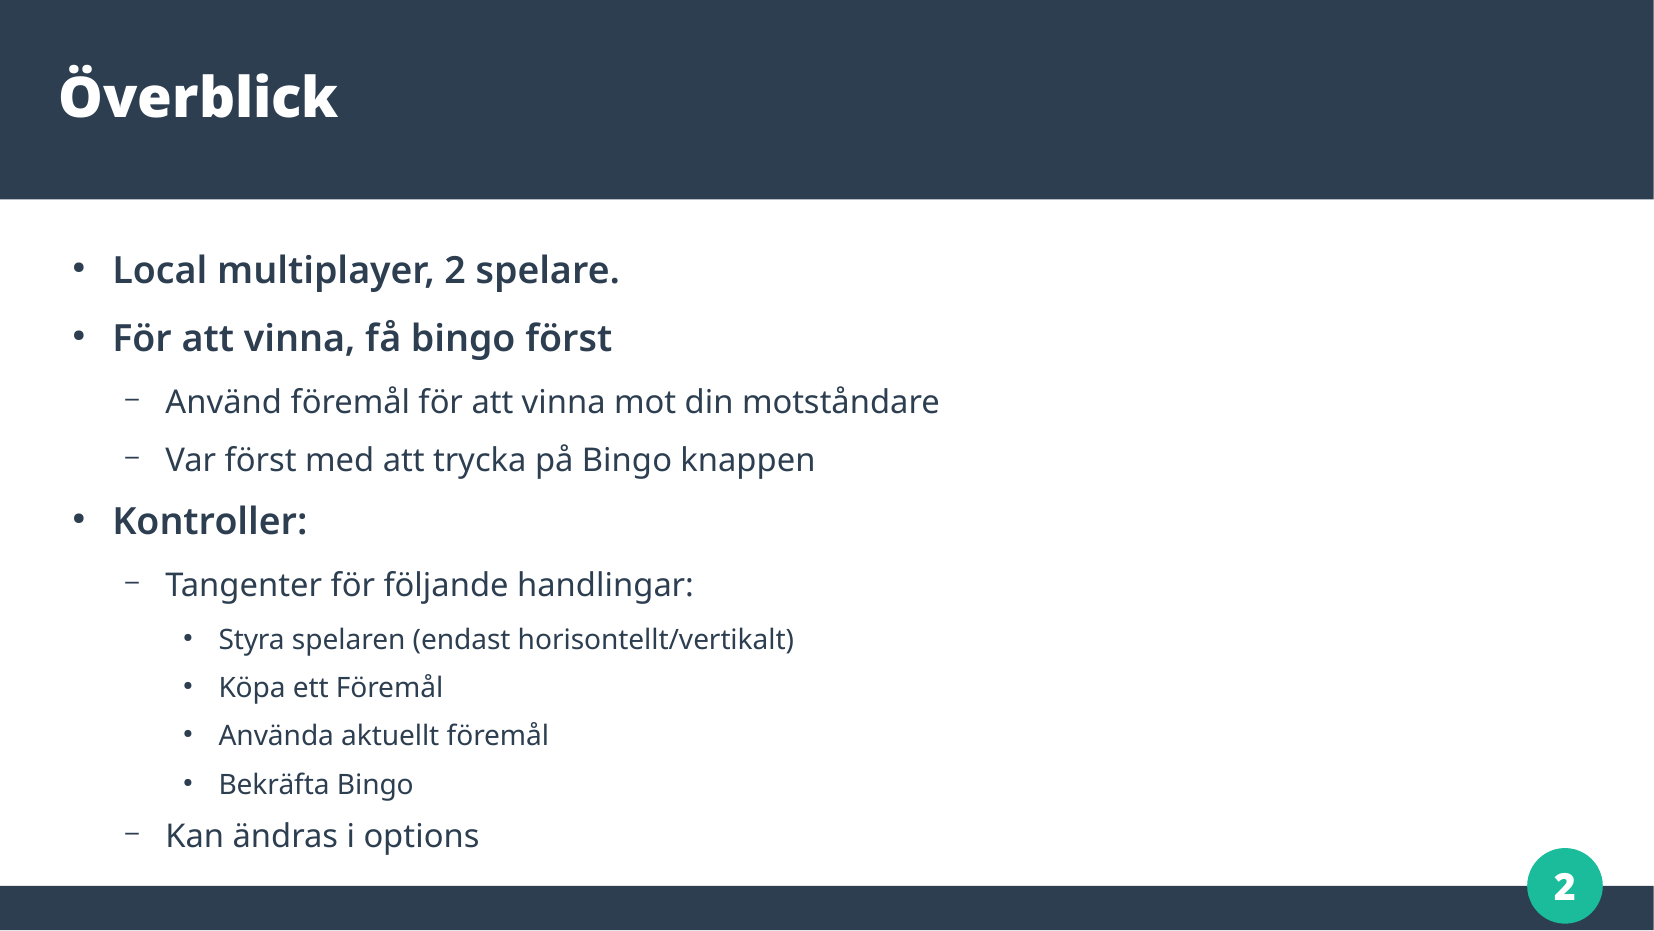

# Överblick
Local multiplayer, 2 spelare.
För att vinna, få bingo först
Använd föremål för att vinna mot din motståndare
Var först med att trycka på Bingo knappen
Kontroller:
Tangenter för följande handlingar:
Styra spelaren (endast horisontellt/vertikalt)
Köpa ett Föremål
Använda aktuellt föremål
Bekräfta Bingo
Kan ändras i options